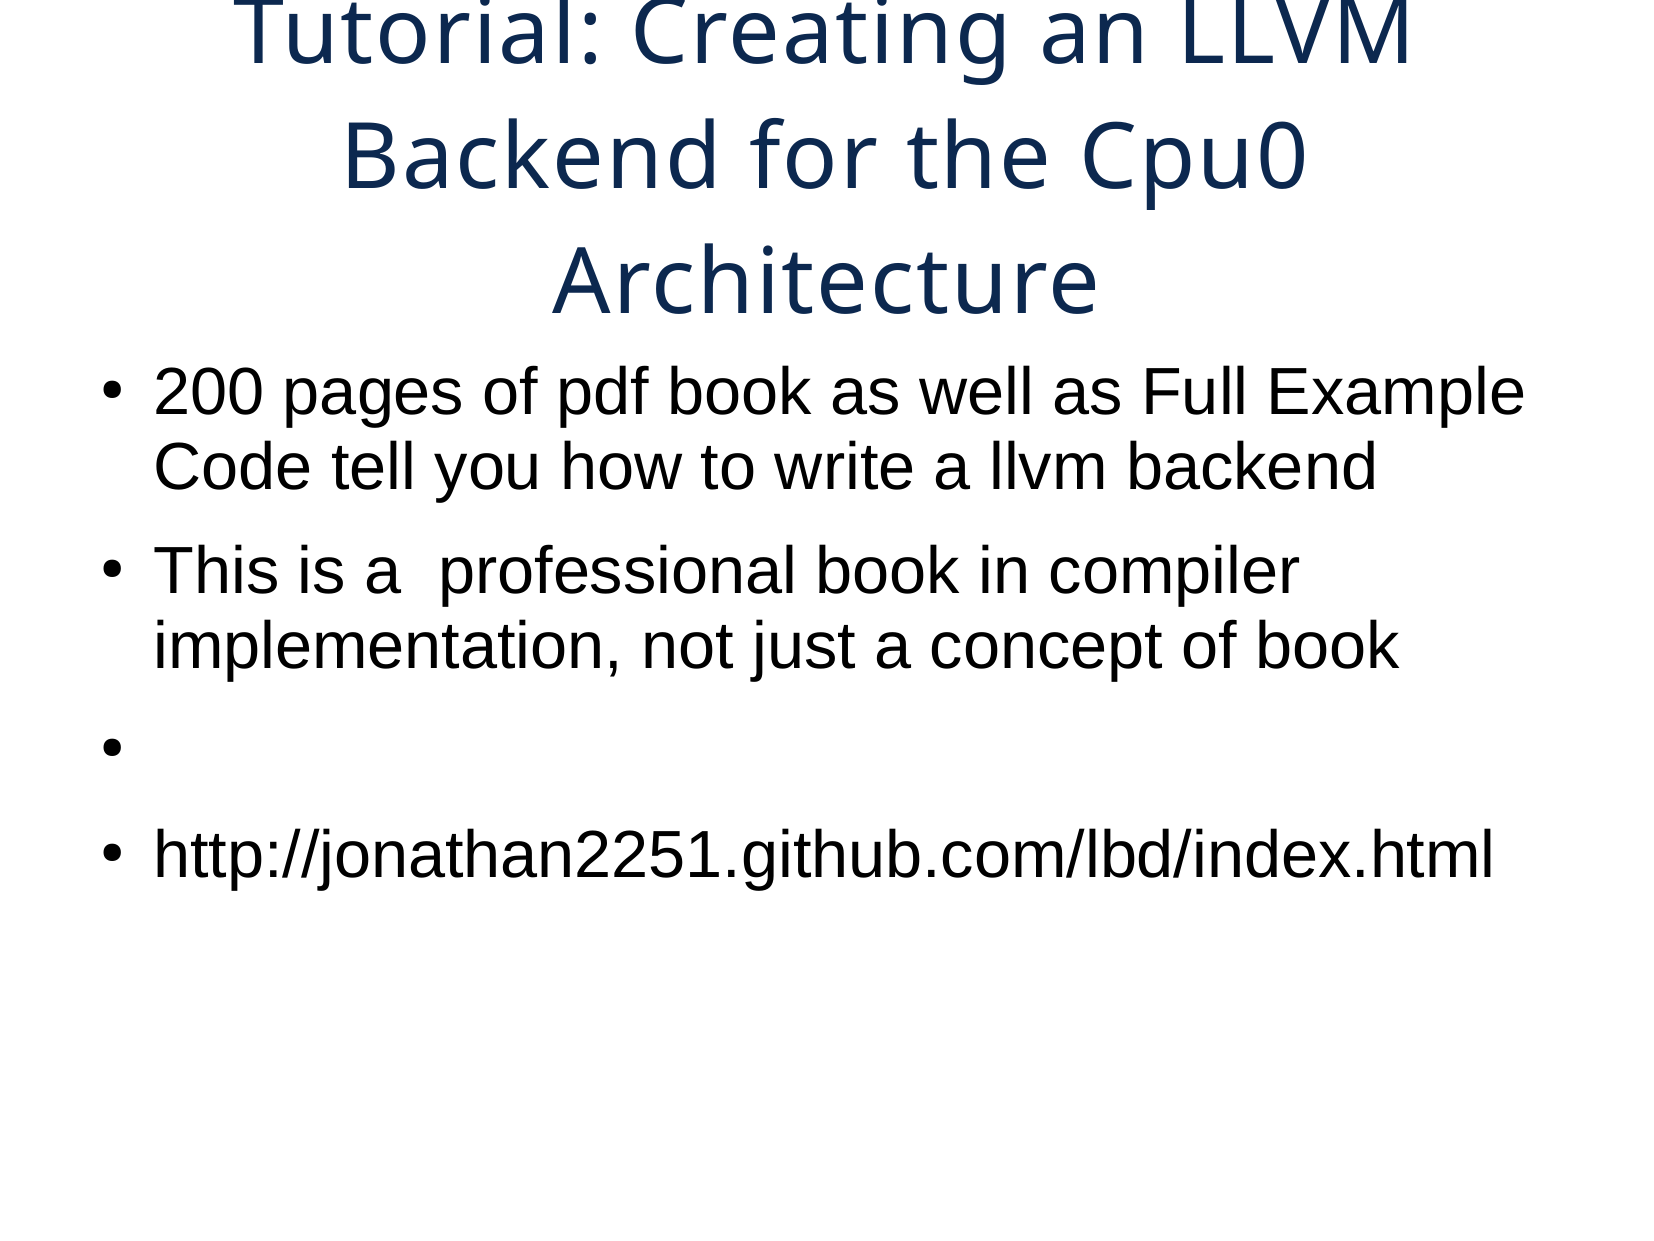

# Tutorial: Creating an LLVM Backend for the Cpu0 Architecture
200 pages of pdf book as well as Full Example Code tell you how to write a llvm backend
This is a professional book in compiler implementation, not just a concept of book
http://jonathan2251.github.com/lbd/index.html